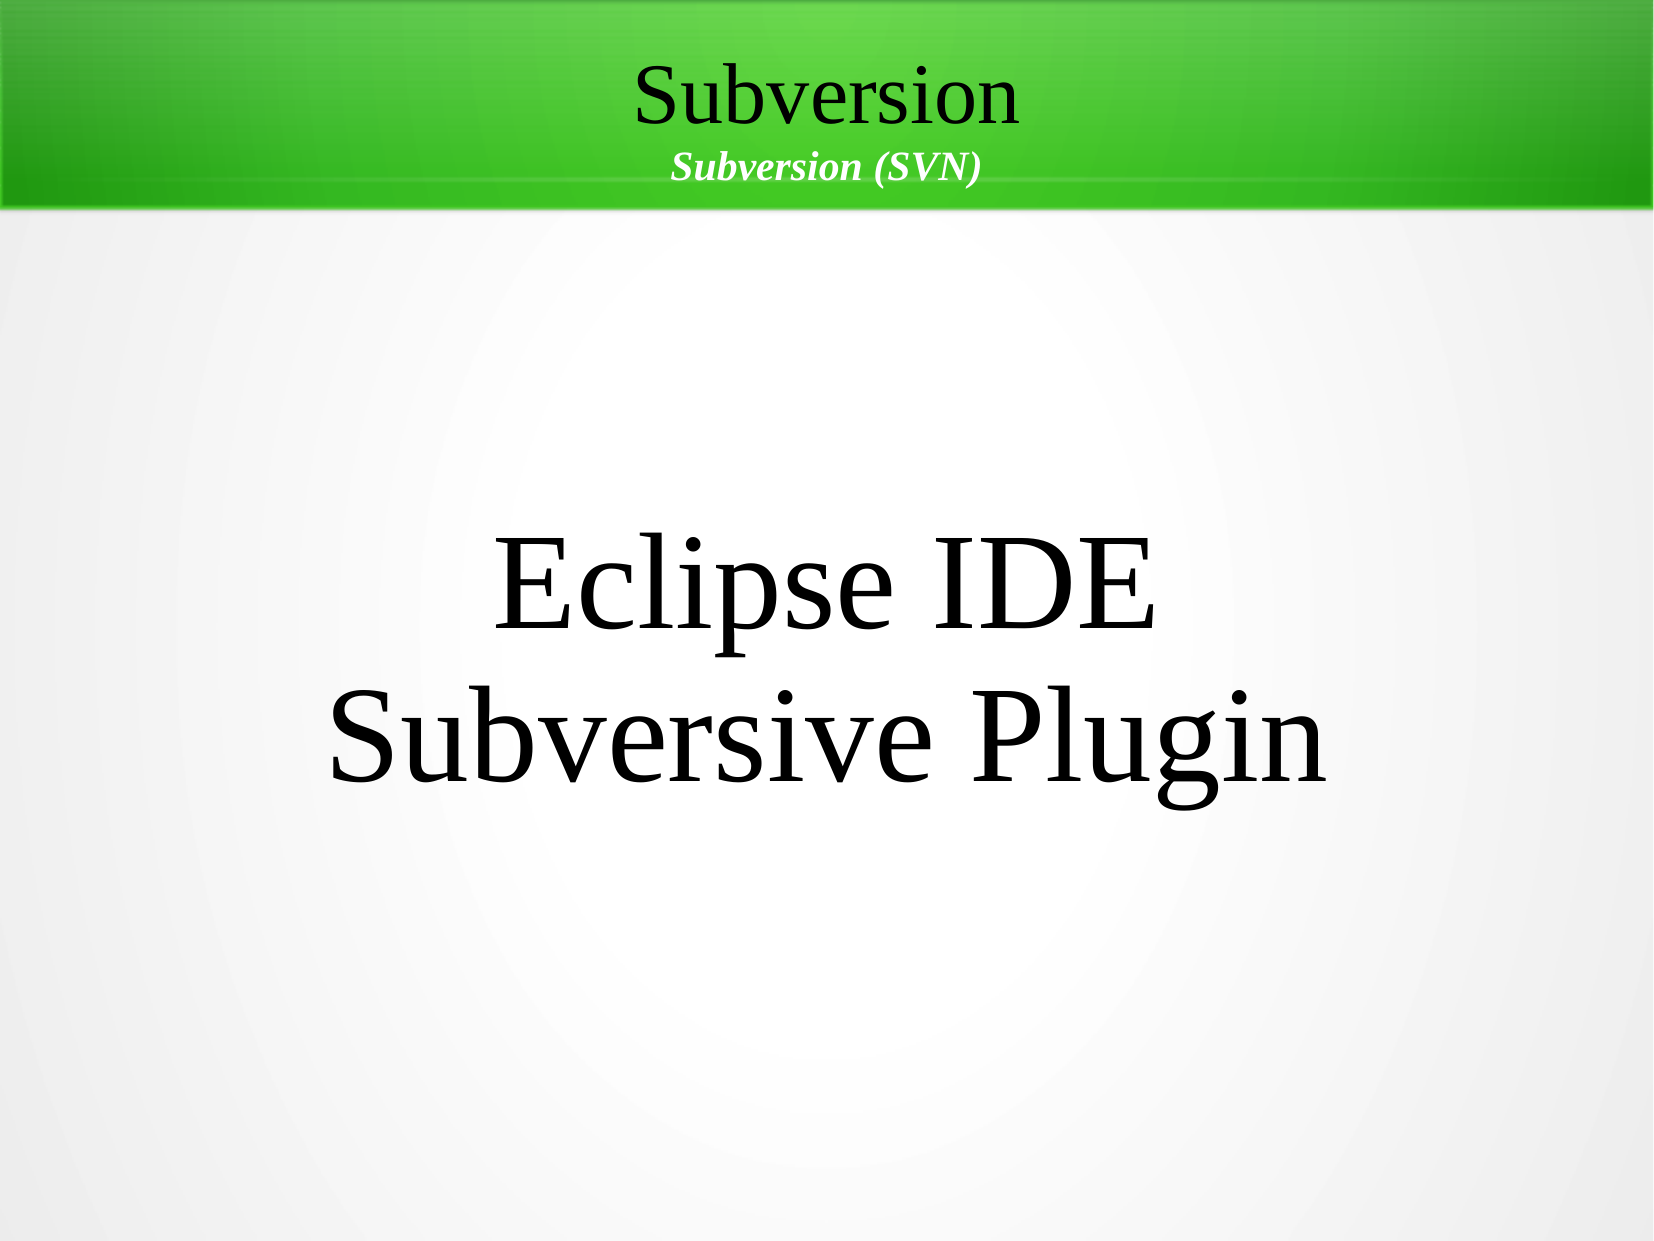

# Subversion Subversion (SVN)
Eclipse IDE
Subversive Plugin